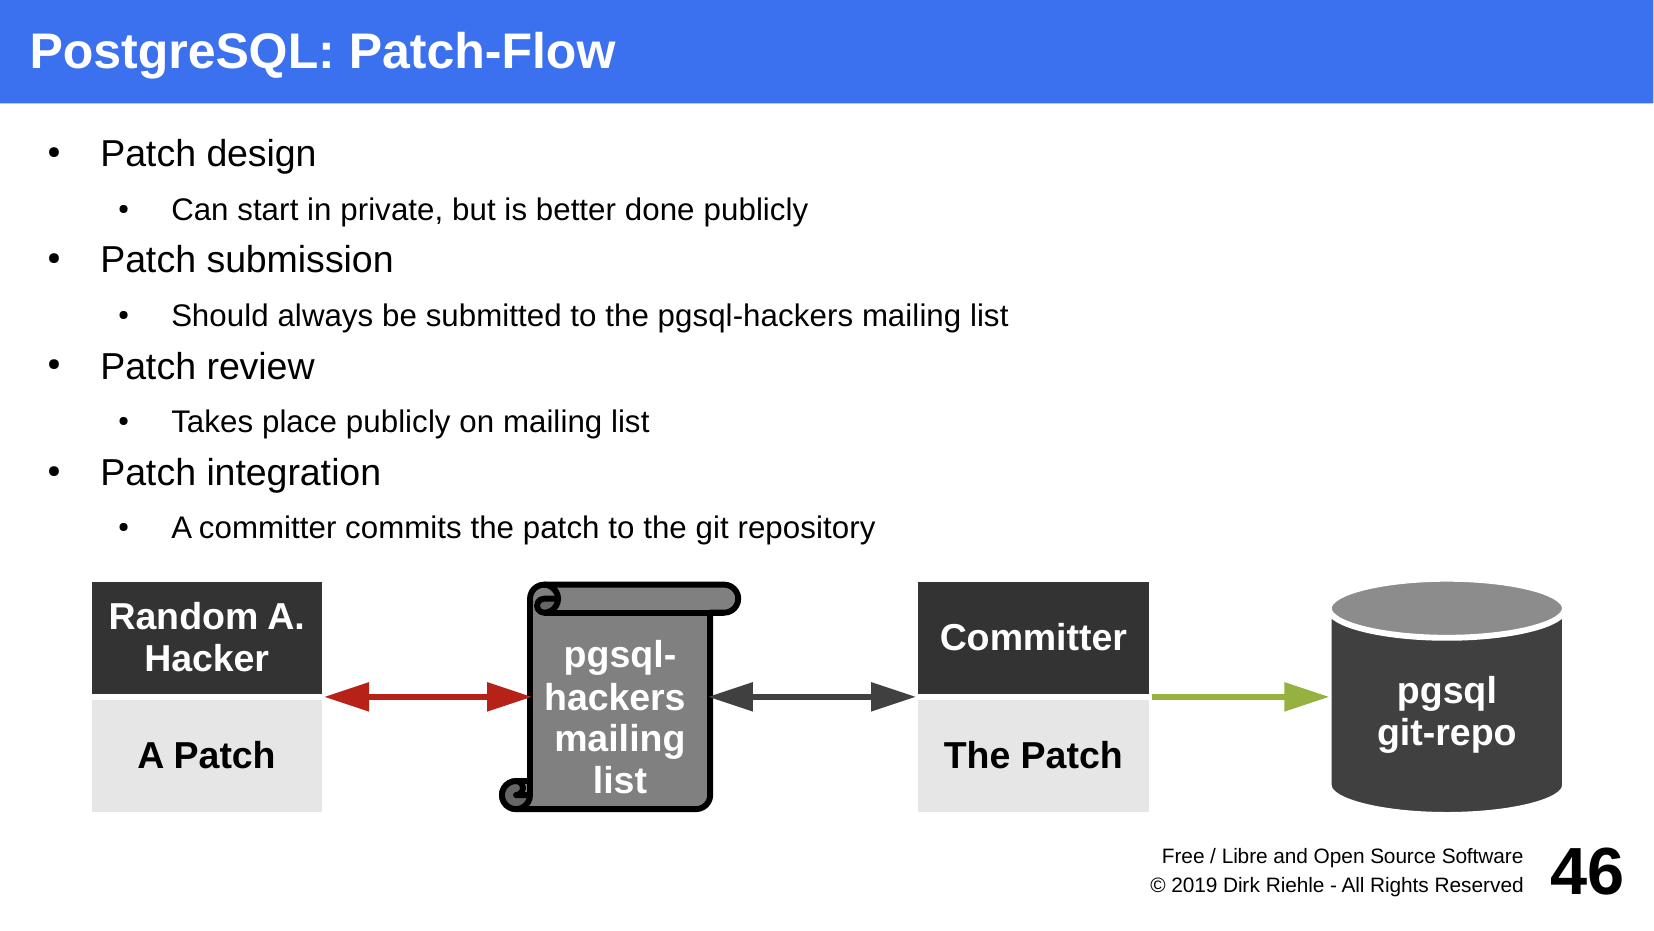

# PostgreSQL: Patch-Flow
Patch design
Can start in private, but is better done publicly
Patch submission
Should always be submitted to the pgsql-hackers mailing list
Patch review
Takes place publicly on mailing list
Patch integration
A committer commits the patch to the git repository
Random A. Hacker
A Patch
Committer
The Patch
pgsql
git-repo
pgsql-
hackers
mailing
list
Free / Libre and Open Source Software
46
© 2019 Dirk Riehle - All Rights Reserved